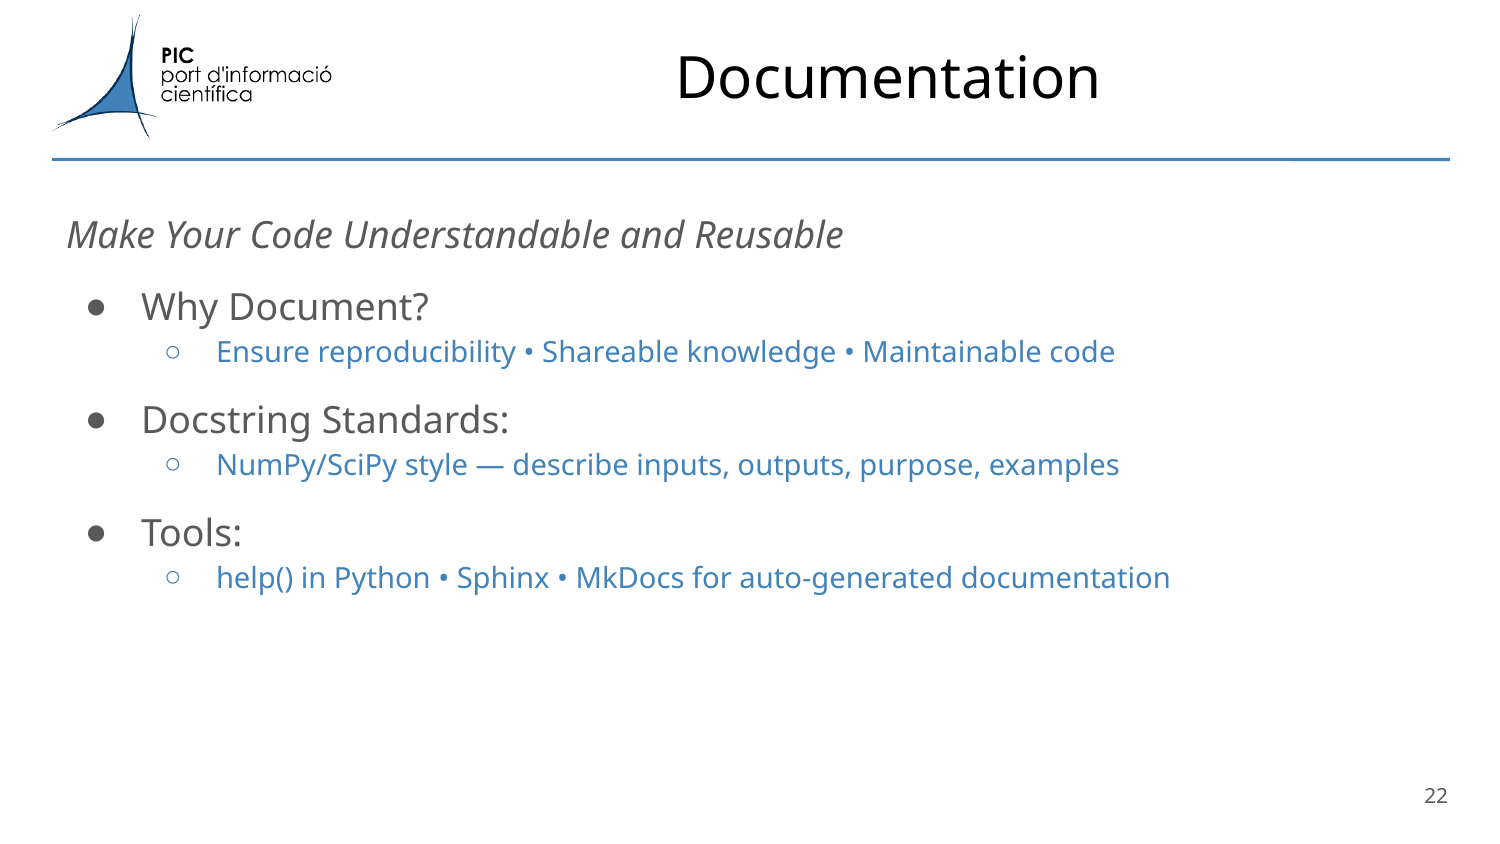

# Documentation
Make Your Code Understandable and Reusable
Why Document?
Ensure reproducibility • Shareable knowledge • Maintainable code
Docstring Standards:
NumPy/SciPy style — describe inputs, outputs, purpose, examples
Tools:
help() in Python • Sphinx • MkDocs for auto-generated documentation